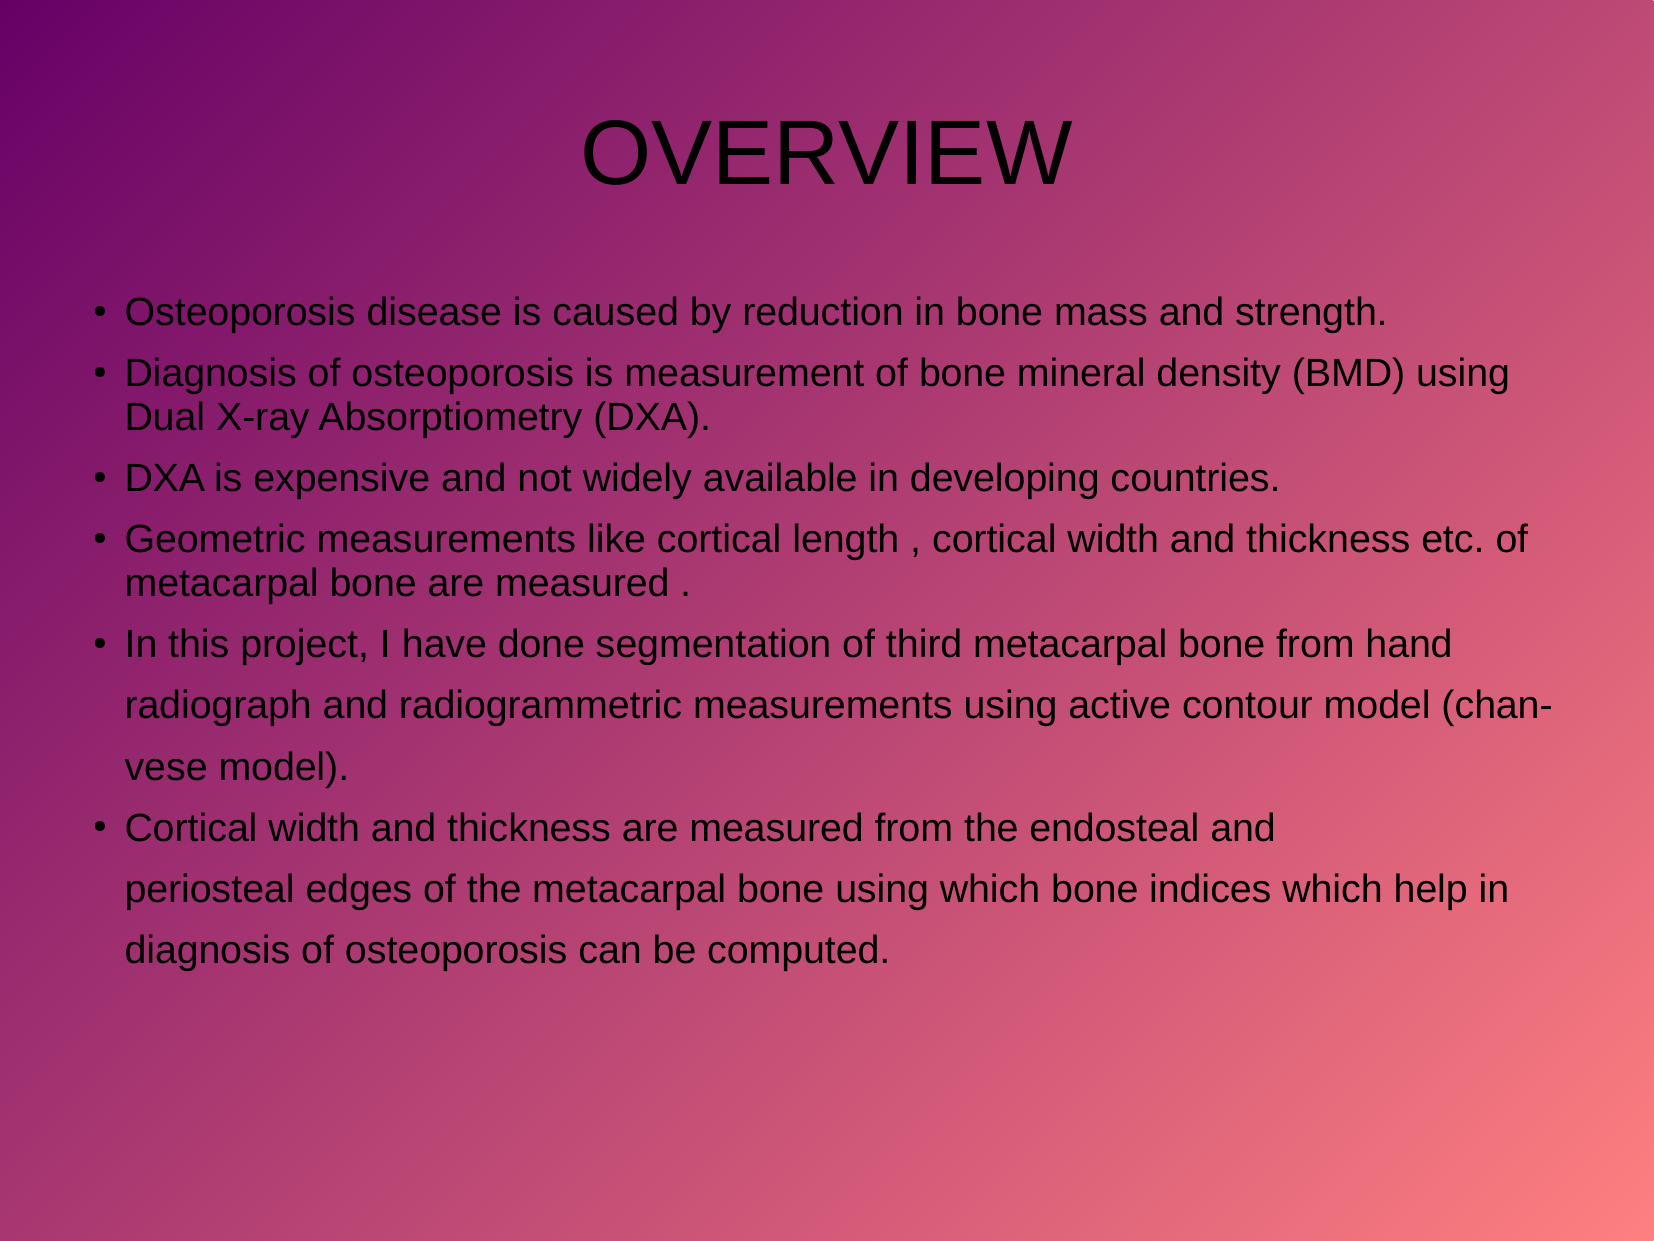

# OVERVIEW
Osteoporosis disease is caused by reduction in bone mass and strength.
Diagnosis of osteoporosis is measurement of bone mineral density (BMD) using Dual X-ray Absorptiometry (DXA).
DXA is expensive and not widely available in developing countries.
Geometric measurements like cortical length , cortical width and thickness etc. of metacarpal bone are measured .
In this project, I have done segmentation of third metacarpal bone from hand
radiograph and radiogrammetric measurements using active contour model (chan-
vese model).
Cortical width and thickness are measured from the endosteal and
periosteal edges of the metacarpal bone using which bone indices which help in
diagnosis of osteoporosis can be computed.